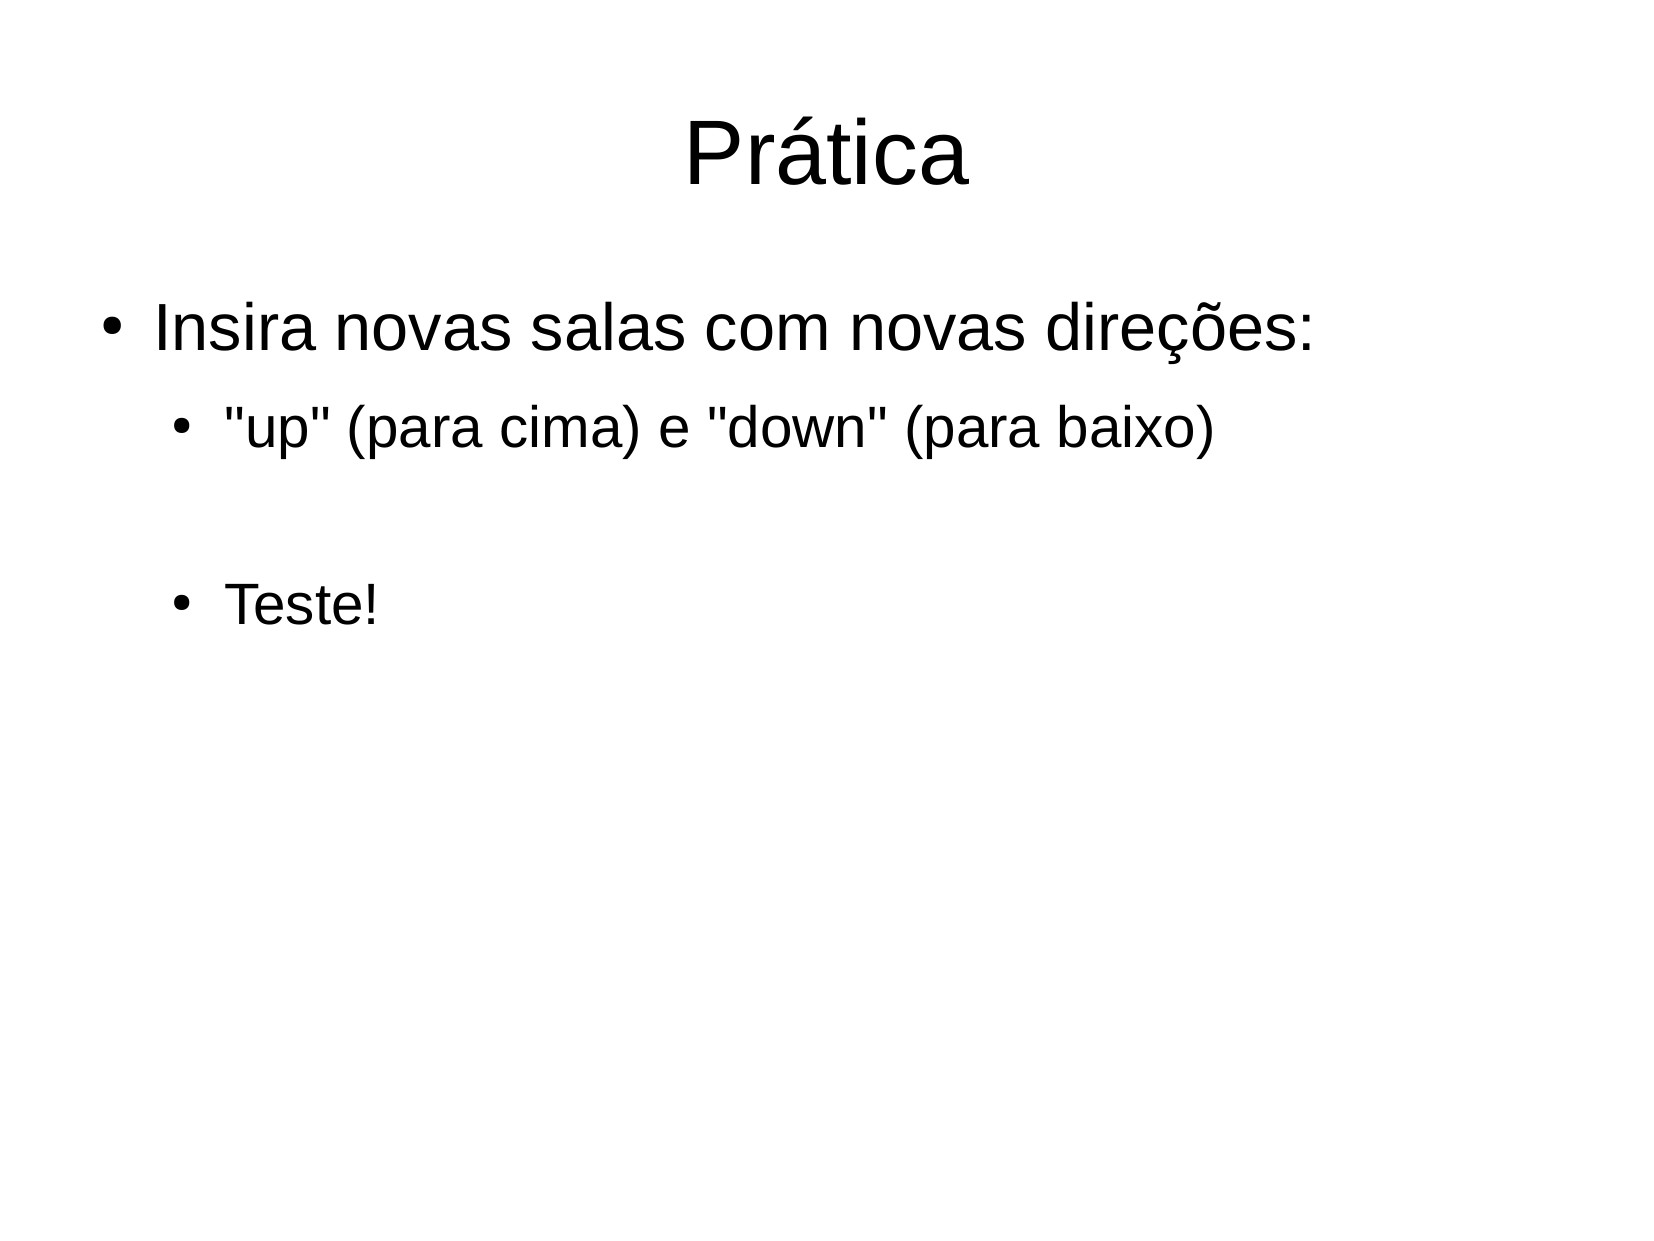

# Prática
Insira novas salas com novas direções:
"up" (para cima) e "down" (para baixo)
Teste!